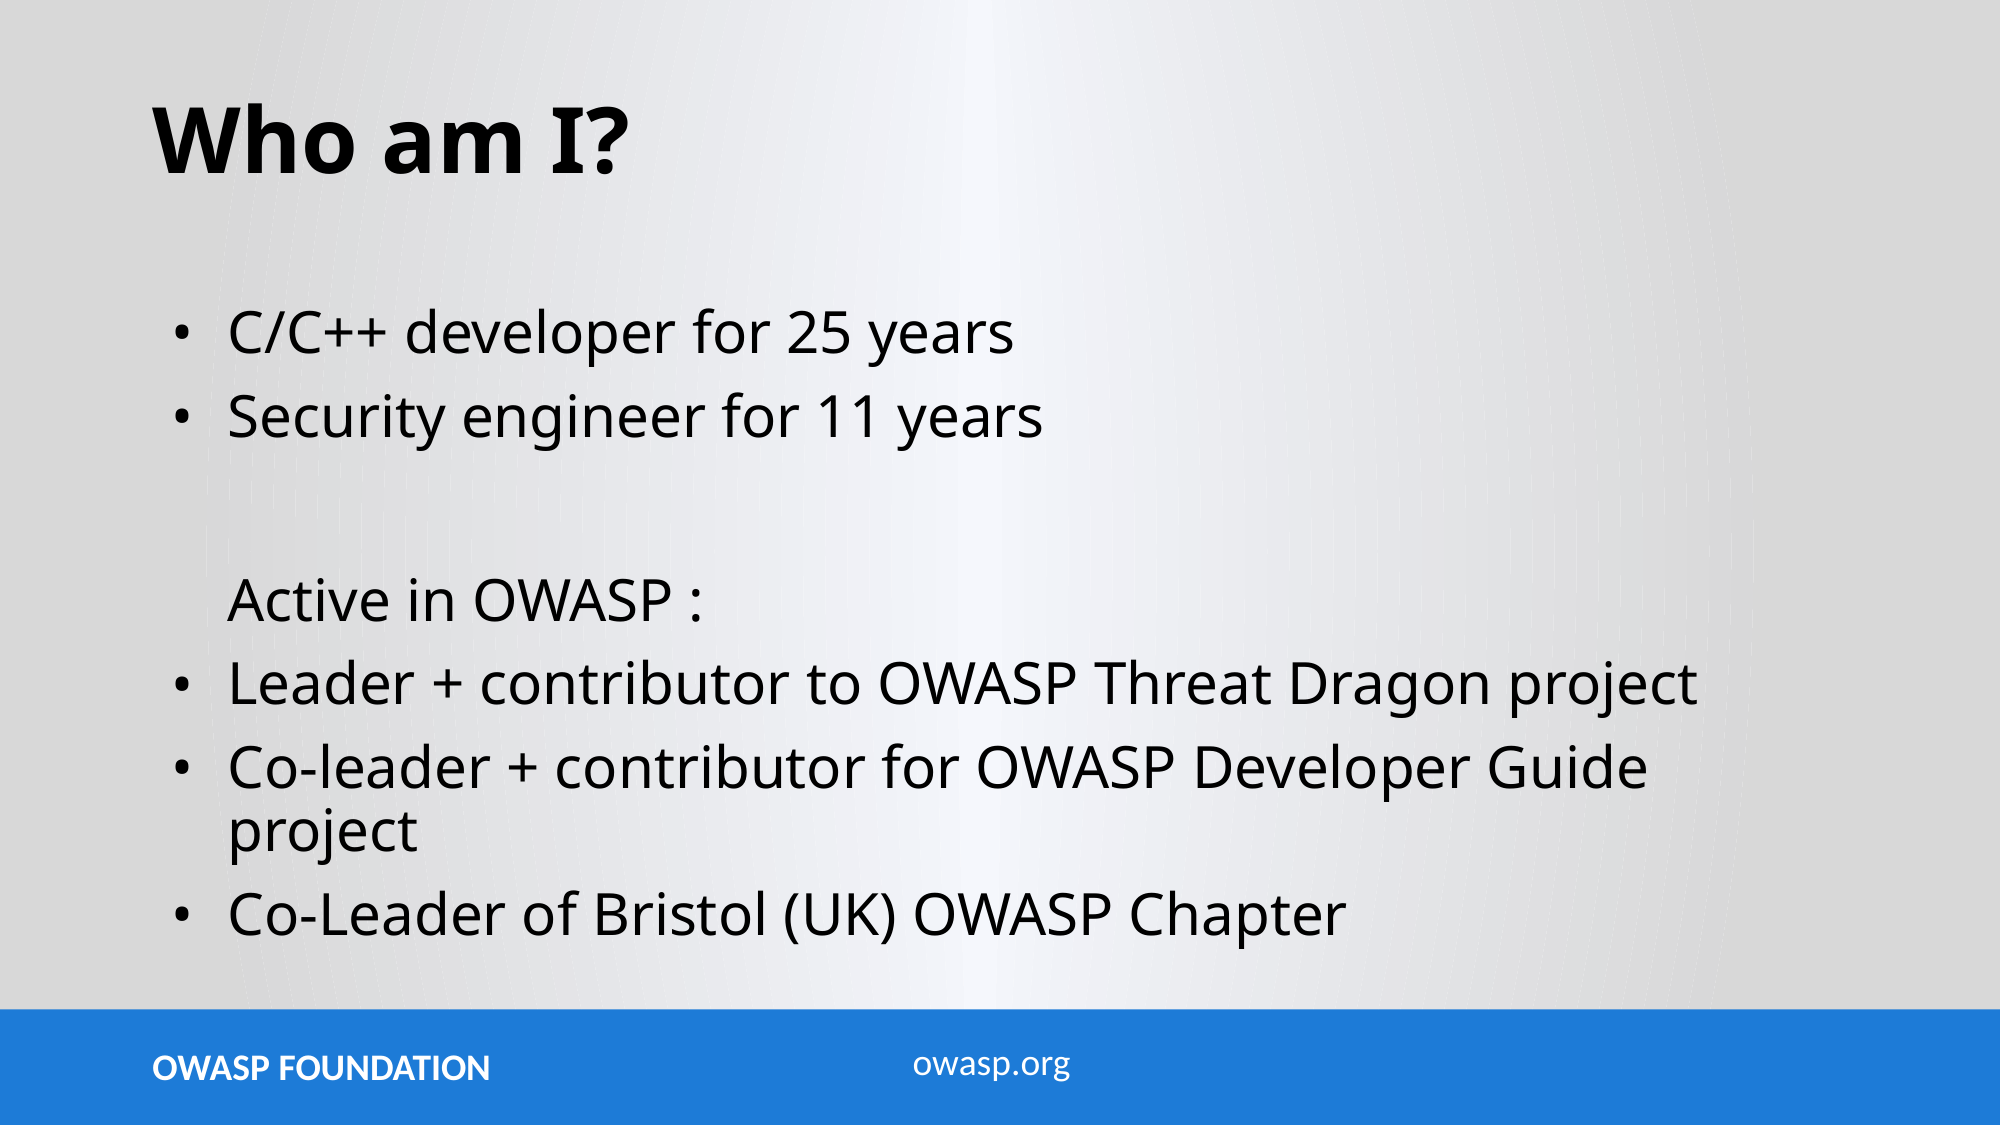

# Who am I?
C/C++ developer for 25 years
Security engineer for 11 years
Active in OWASP :
Leader + contributor to OWASP Threat Dragon project
Co-leader + contributor for OWASP Developer Guide project
Co-Leader of Bristol (UK) OWASP Chapter